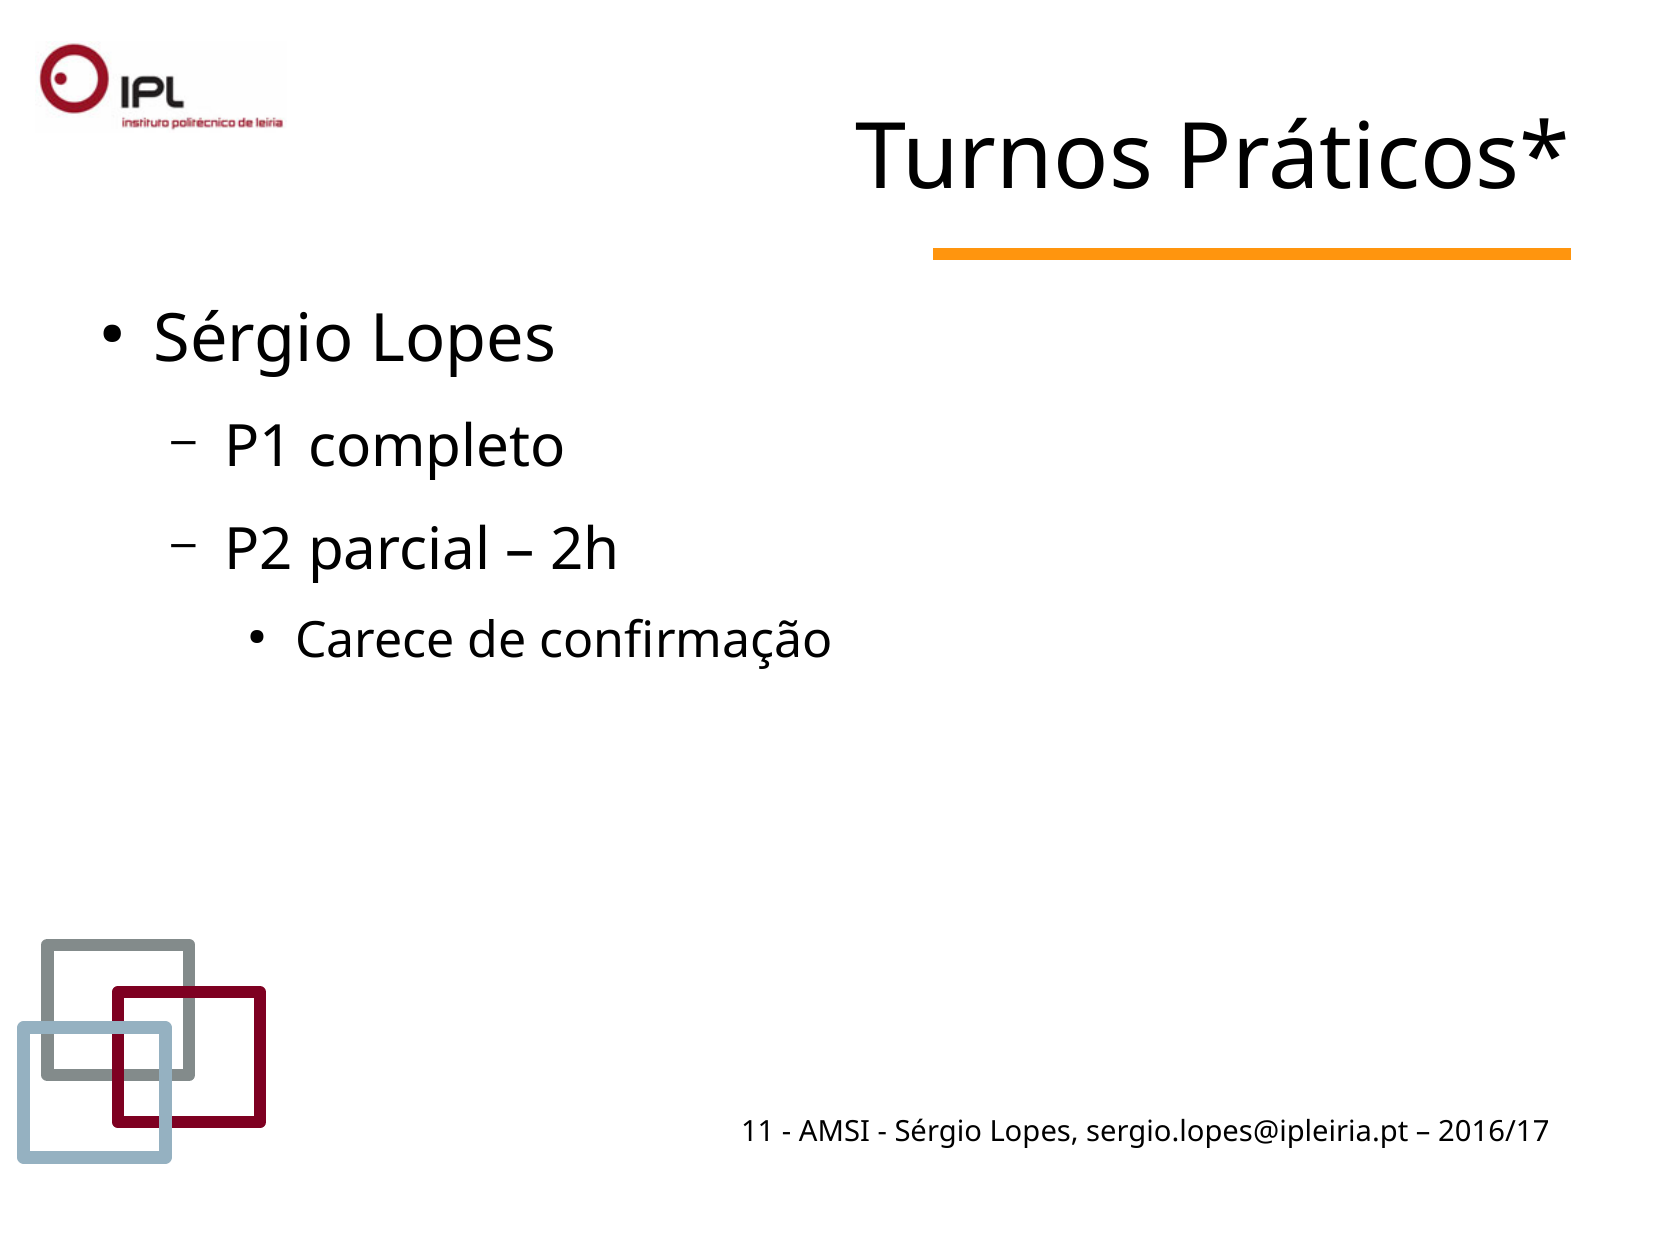

# Turnos Práticos*
Sérgio Lopes
P1 completo
P2 parcial – 2h
Carece de confirmação
11 - AMSI - Sérgio Lopes, sergio.lopes@ipleiria.pt – 2016/17